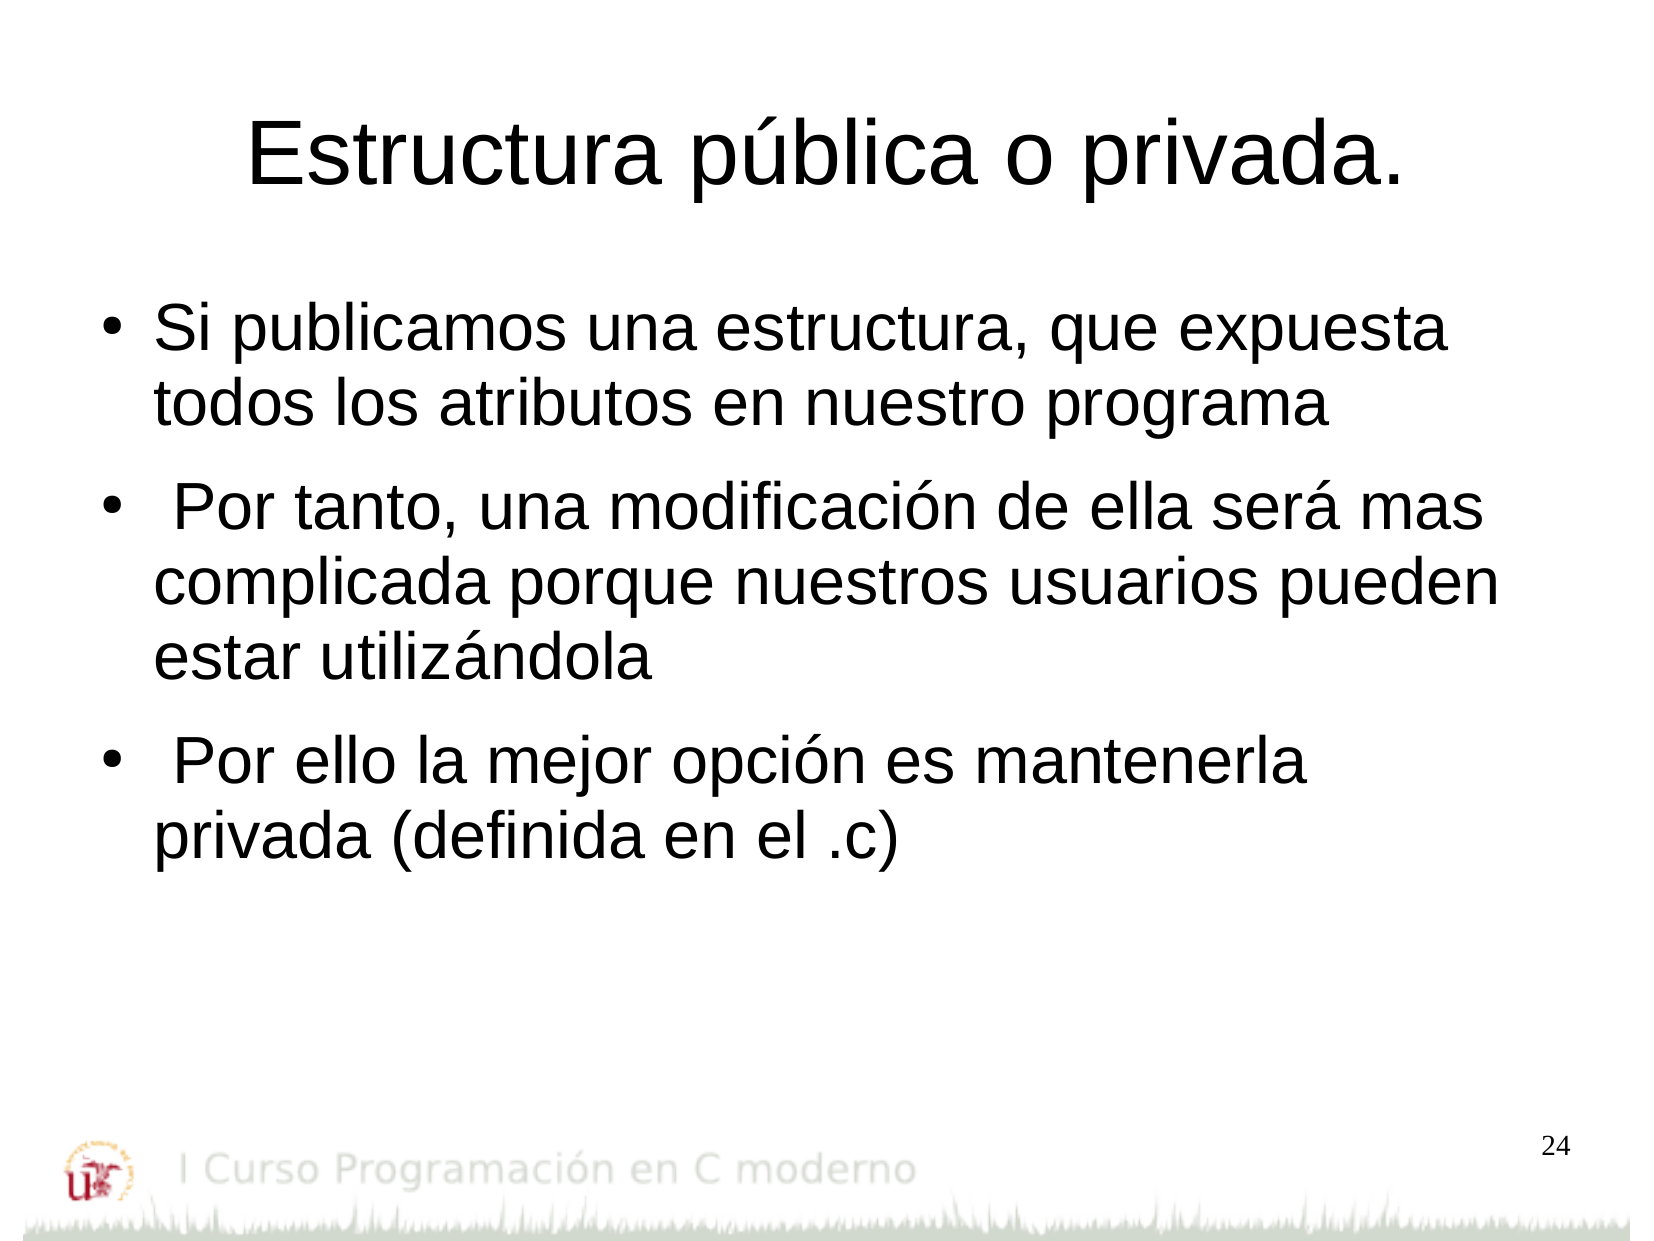

# Estructura pública o privada.
Si publicamos una estructura, que expuesta todos los atributos en nuestro programa
 Por tanto, una modificación de ella será mas complicada porque nuestros usuarios pueden estar utilizándola
 Por ello la mejor opción es mantenerla privada (definida en el .c)
24